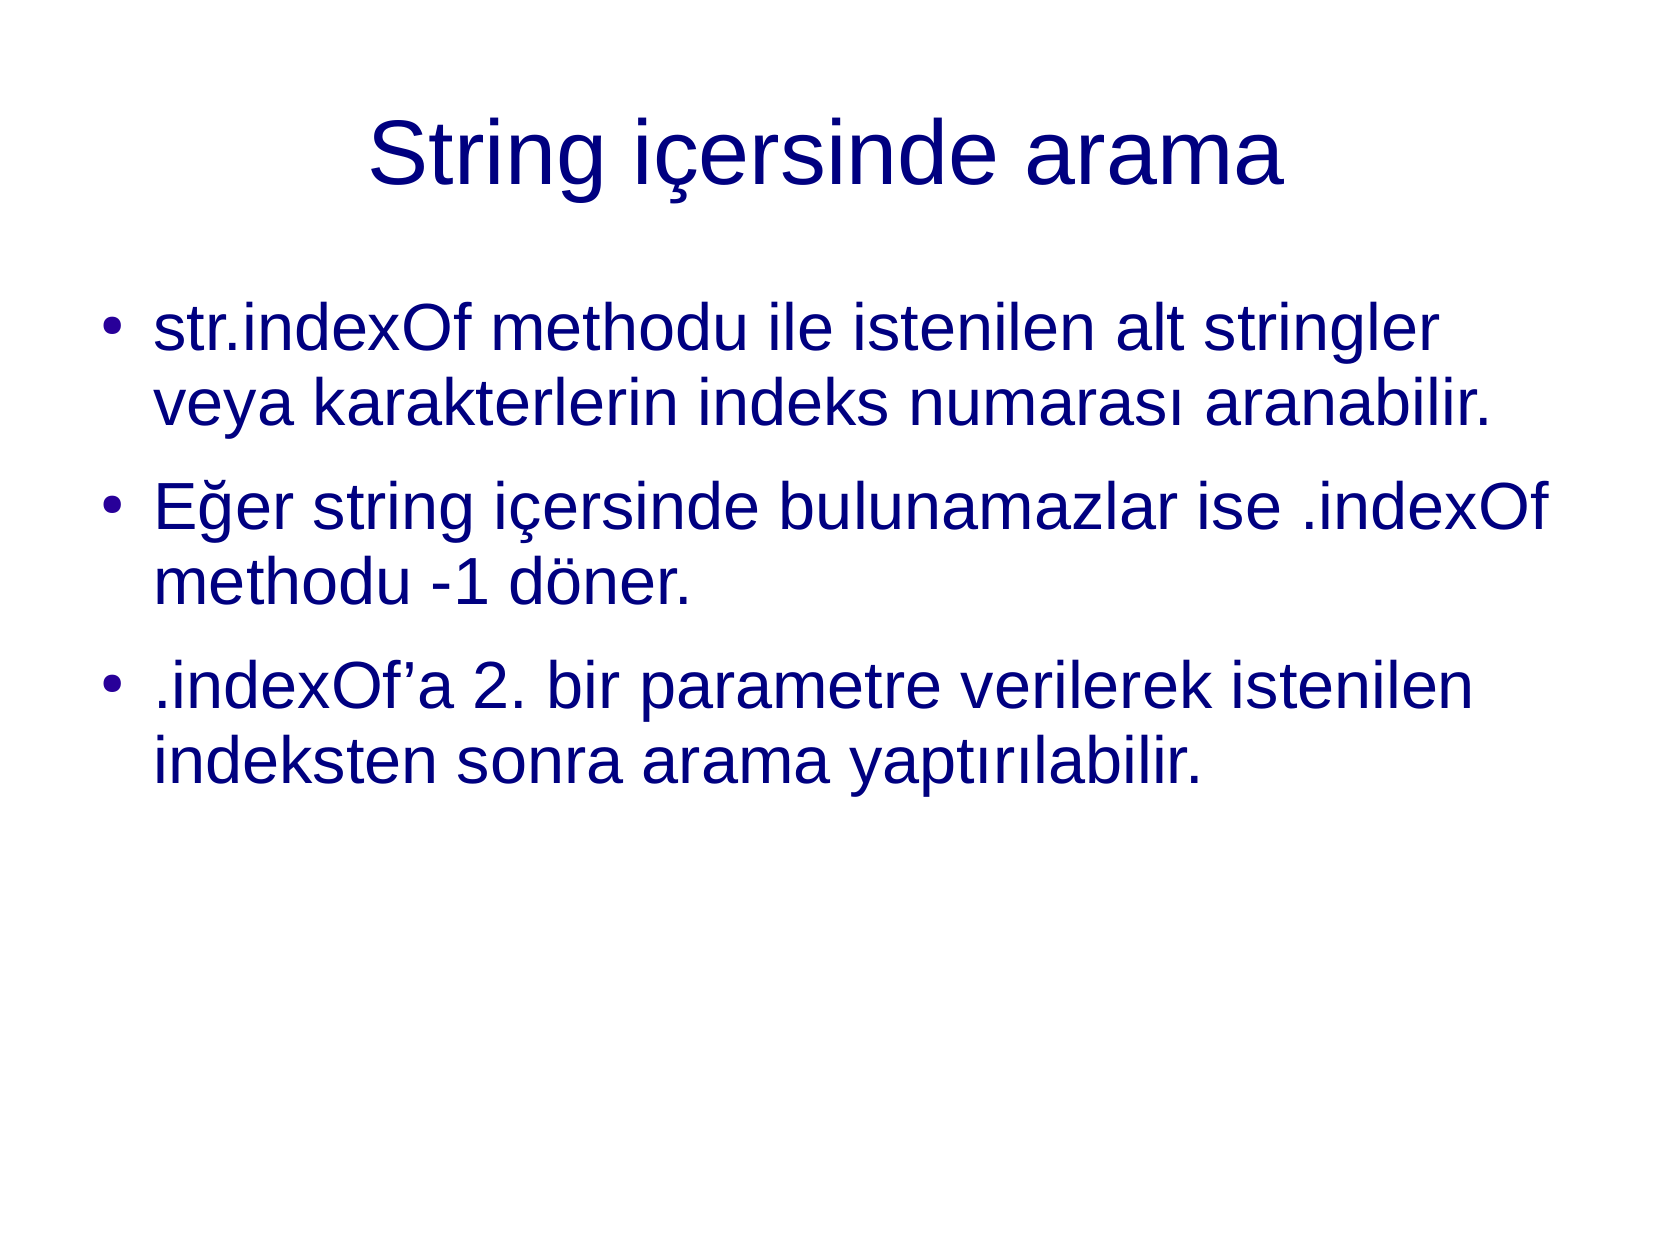

# String içersinde arama
str.indexOf methodu ile istenilen alt stringler veya karakterlerin indeks numarası aranabilir.
Eğer string içersinde bulunamazlar ise .indexOf methodu -1 döner.
.indexOf’a 2. bir parametre verilerek istenilen indeksten sonra arama yaptırılabilir.